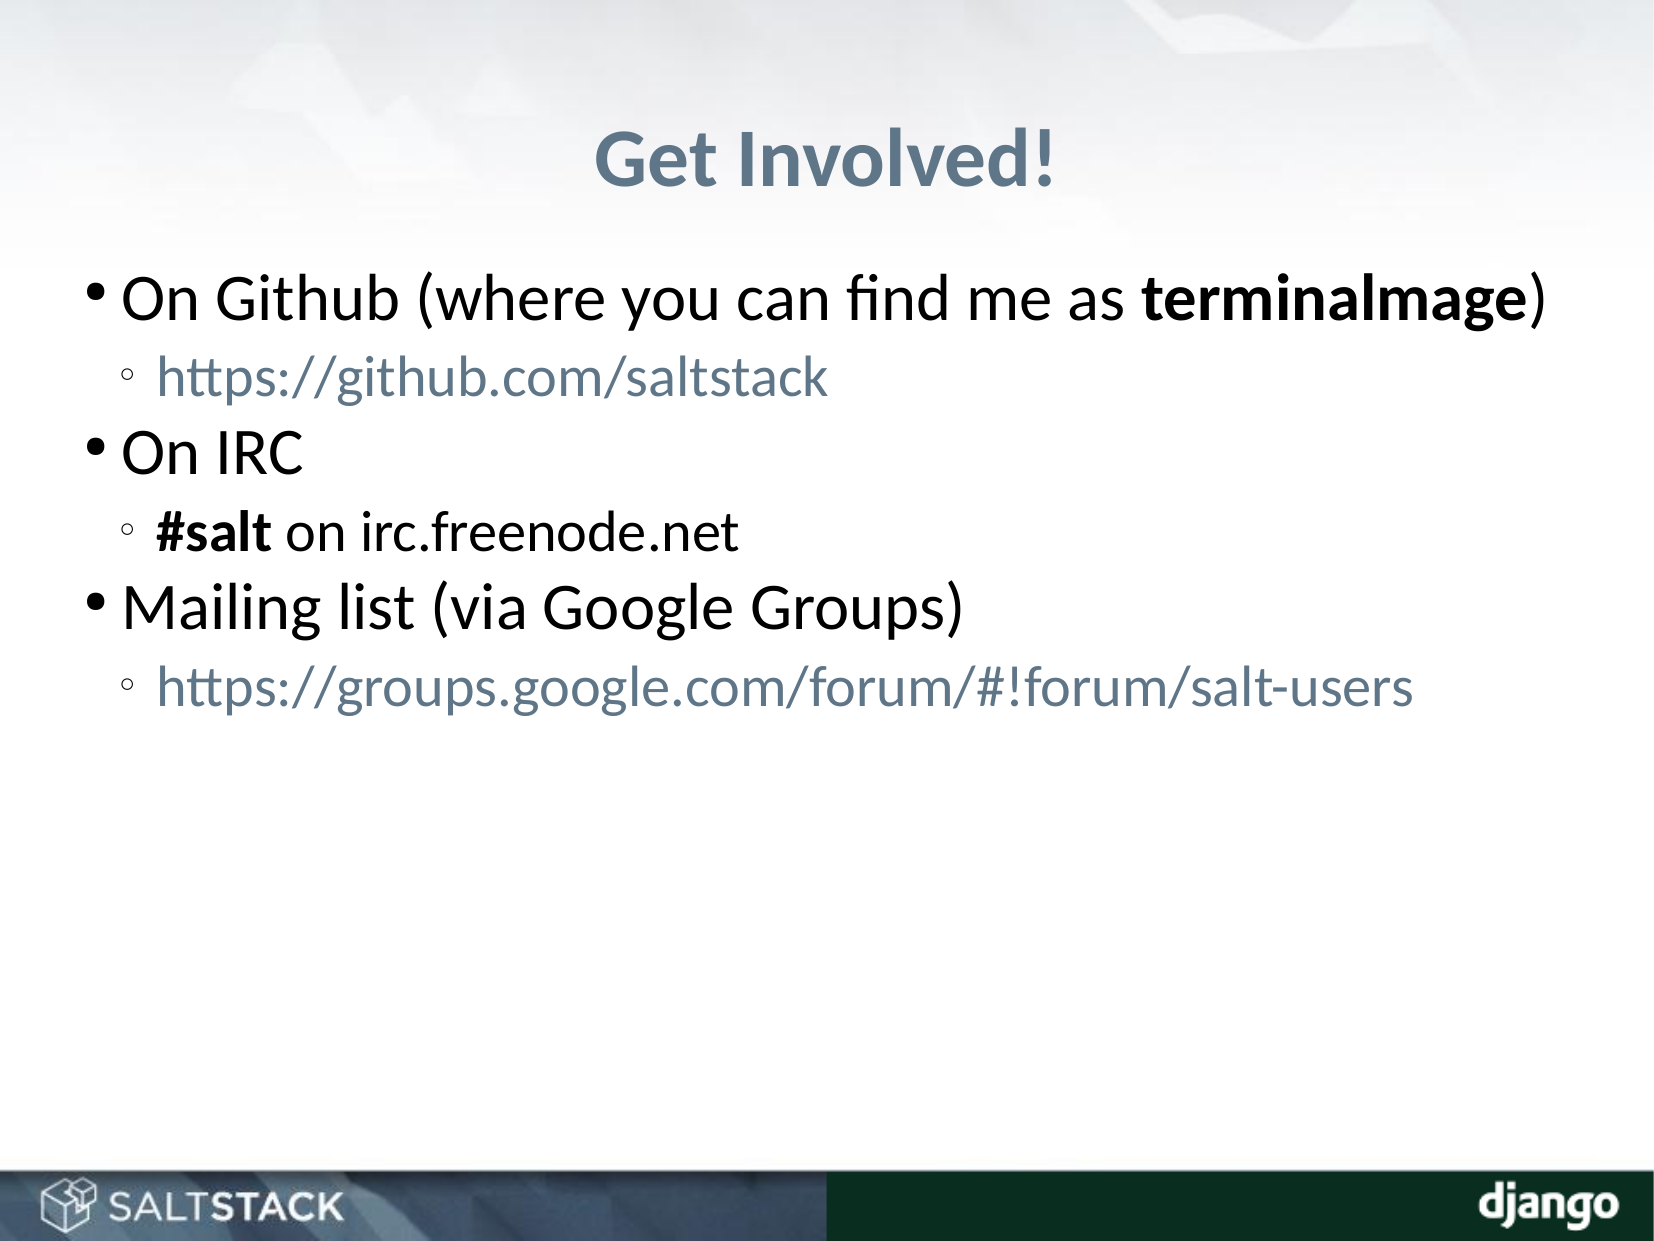

Get Involved!
On Github (where you can find me as terminalmage)
https://github.com/saltstack
On IRC
#salt on irc.freenode.net
Mailing list (via Google Groups)
https://groups.google.com/forum/#!forum/salt-users